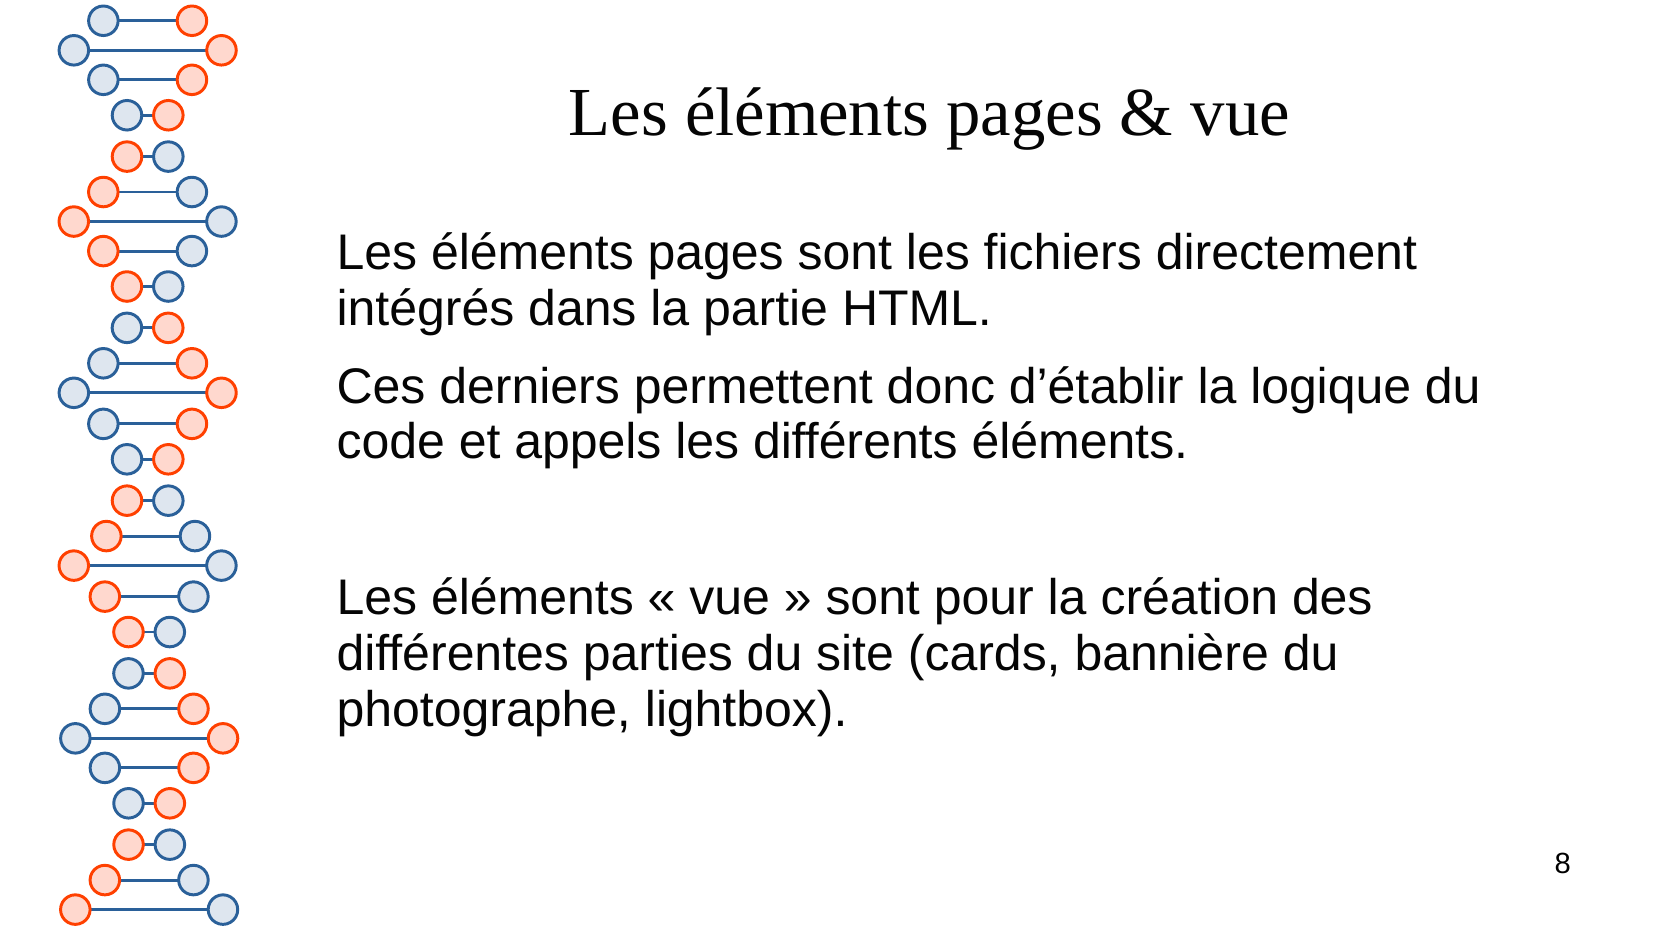

# Les éléments pages & vue
Les éléments pages sont les fichiers directement intégrés dans la partie HTML.
Ces derniers permettent donc d’établir la logique du code et appels les différents éléments.
Les éléments « vue » sont pour la création des différentes parties du site (cards, bannière du photographe, lightbox).
8